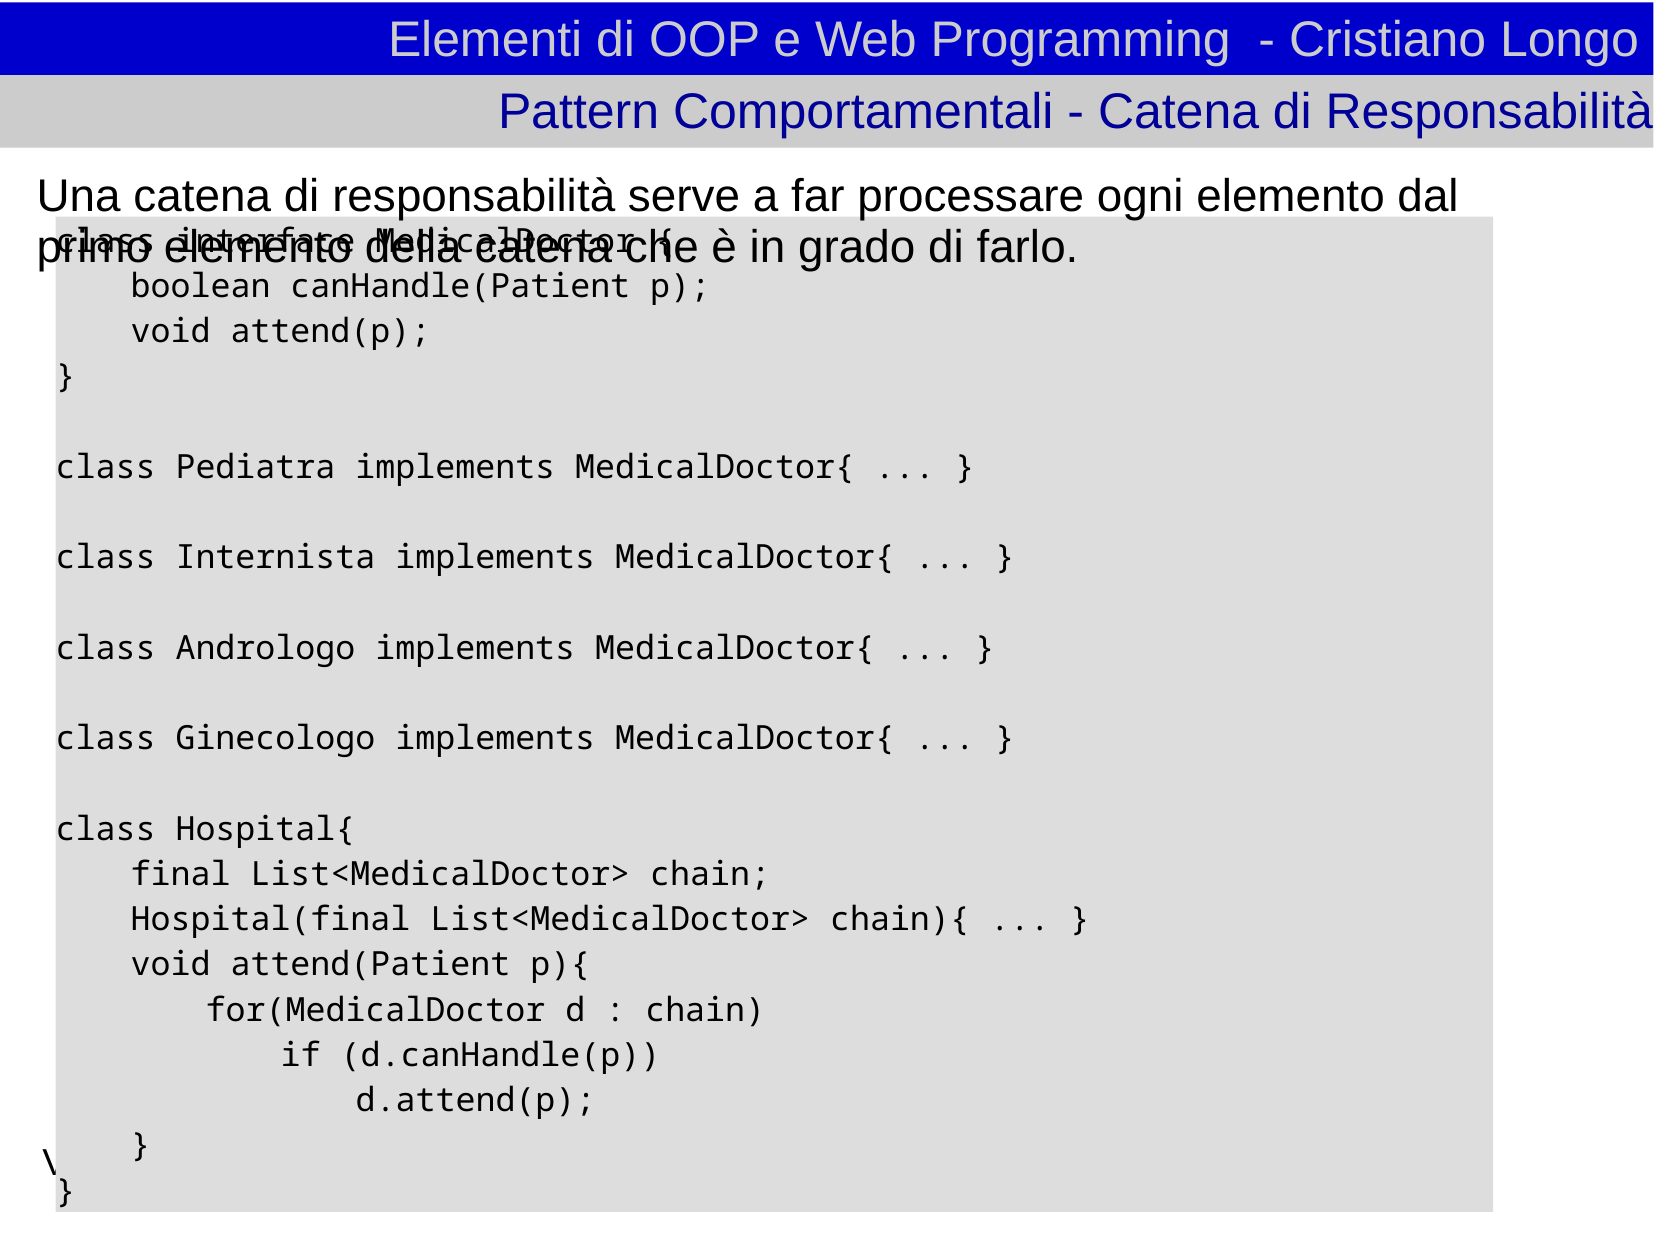

# Elementi di OOP e Web Programming - Cristiano Longo
Pattern Comportamentali - Catena di Responsabilità
Una catena di responsabilità serve a far processare ogni elemento dal primo elemento della catena che è in grado di farlo.
class interface MedicalDoctor {
	boolean canHandle(Patient p);
	void attend(p);
}
class Pediatra implements MedicalDoctor{ ... }
class Internista implements MedicalDoctor{ ... }
class Andrologo implements MedicalDoctor{ ... }
class Ginecologo implements MedicalDoctor{ ... }
class Hospital{
	final List<MedicalDoctor> chain;
	Hospital(final List<MedicalDoctor> chain){ ... }
	void attend(Patient p){
		for(MedicalDoctor d : chain)
			if (d.canHandle(p))
				d.attend(p);
	}
}
| Utente | Cane |
| --- | --- |
| alice | fuffy |
| charlie | doggy |
| charlie | pluto |
| bob | fuffy |
Vedi https://en.wikipedia.org/wiki/Facade_pattern